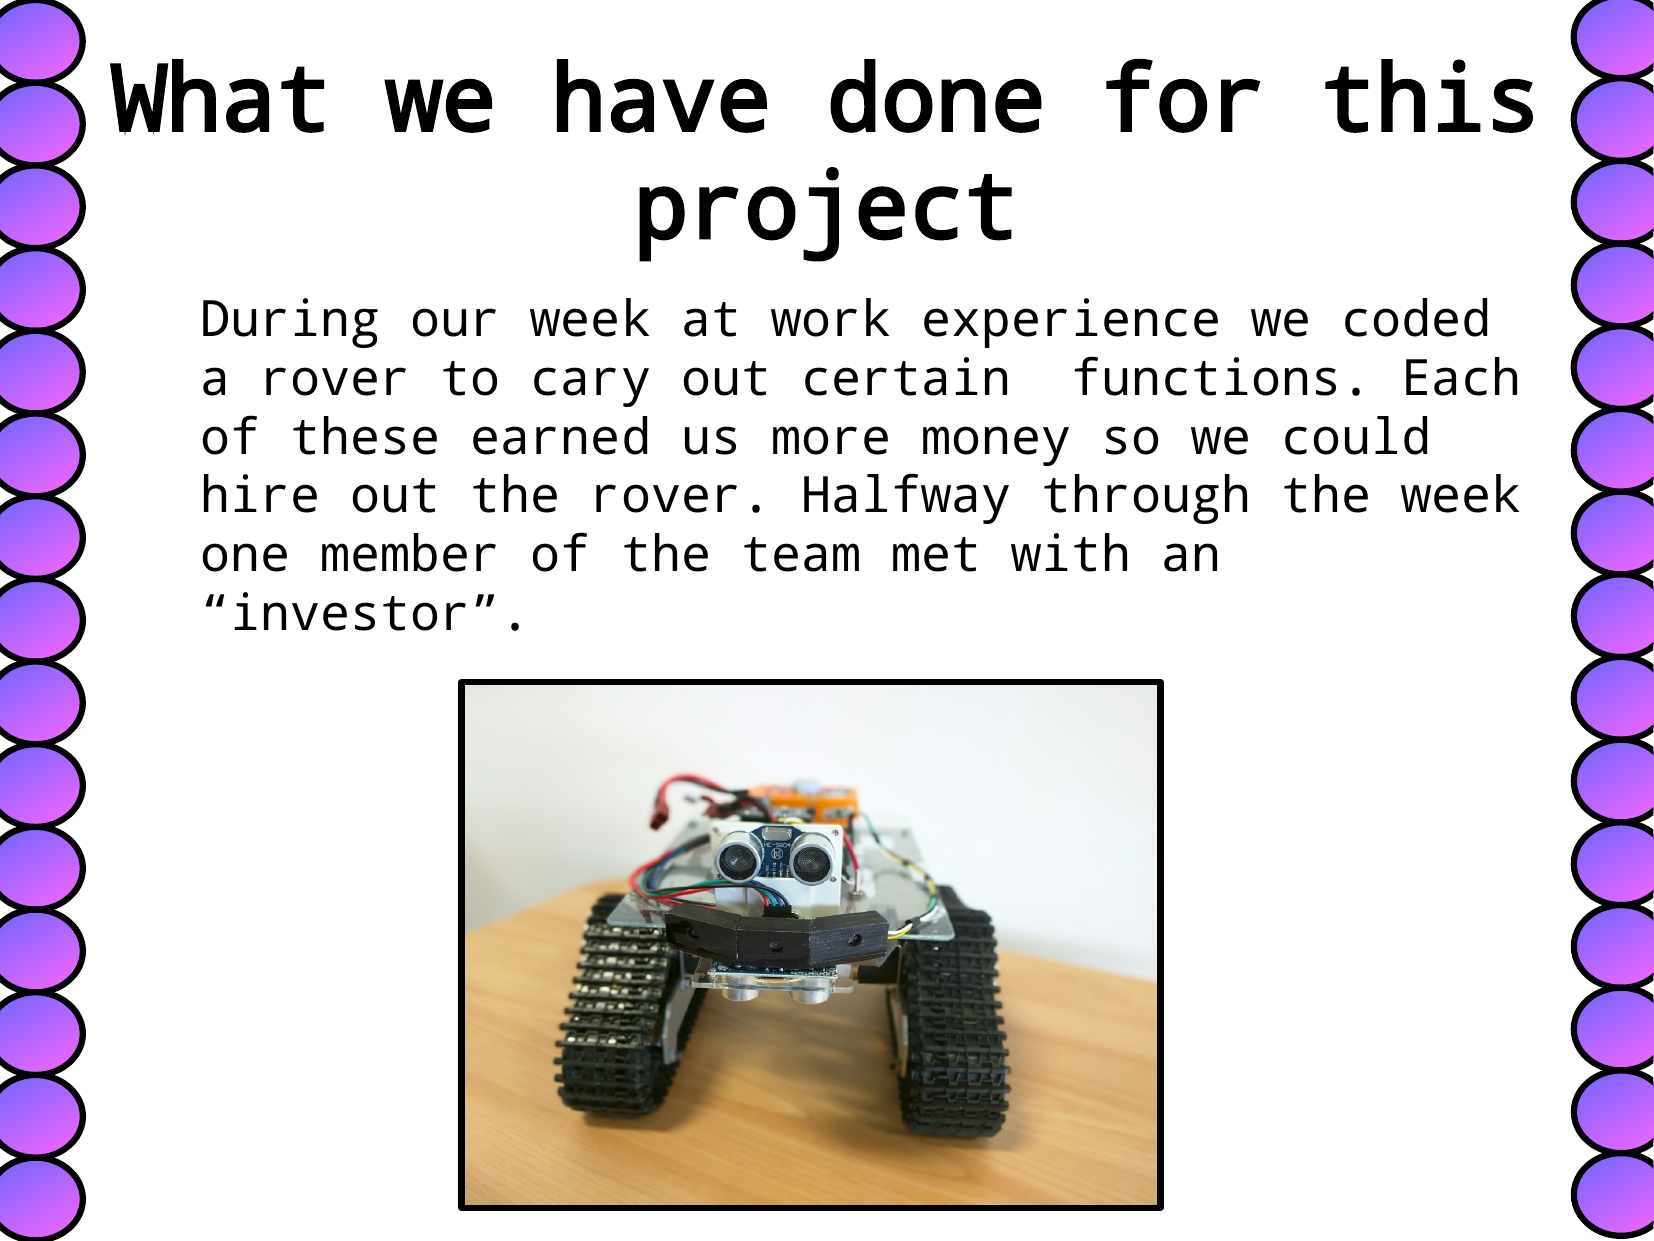

# What we have done for this project
During our week at work experience we coded a rover to cary out certain functions. Each of these earned us more money so we could hire out the rover. Halfway through the week one member of the team met with an “investor”.